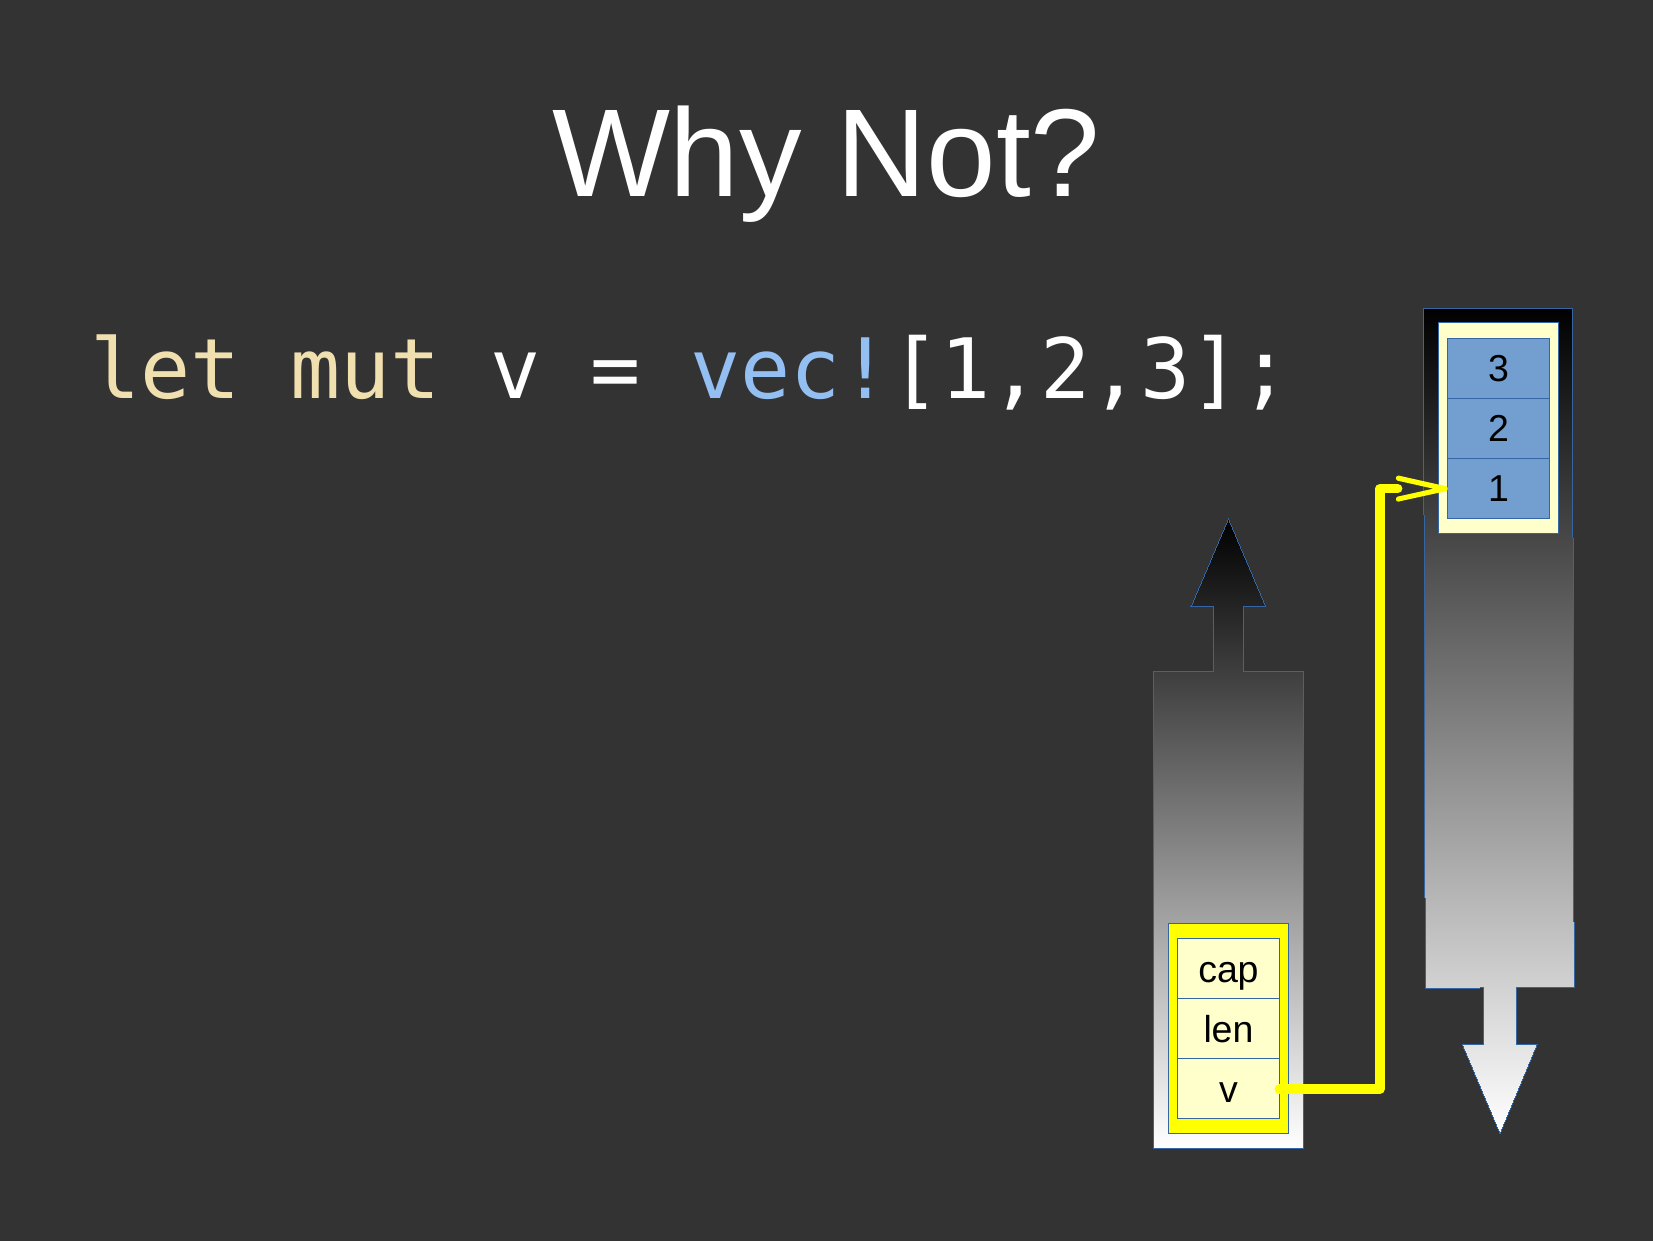

# Why Not?
let mut v = vec![1,2,3];
3
2
1
1
cap
len
v